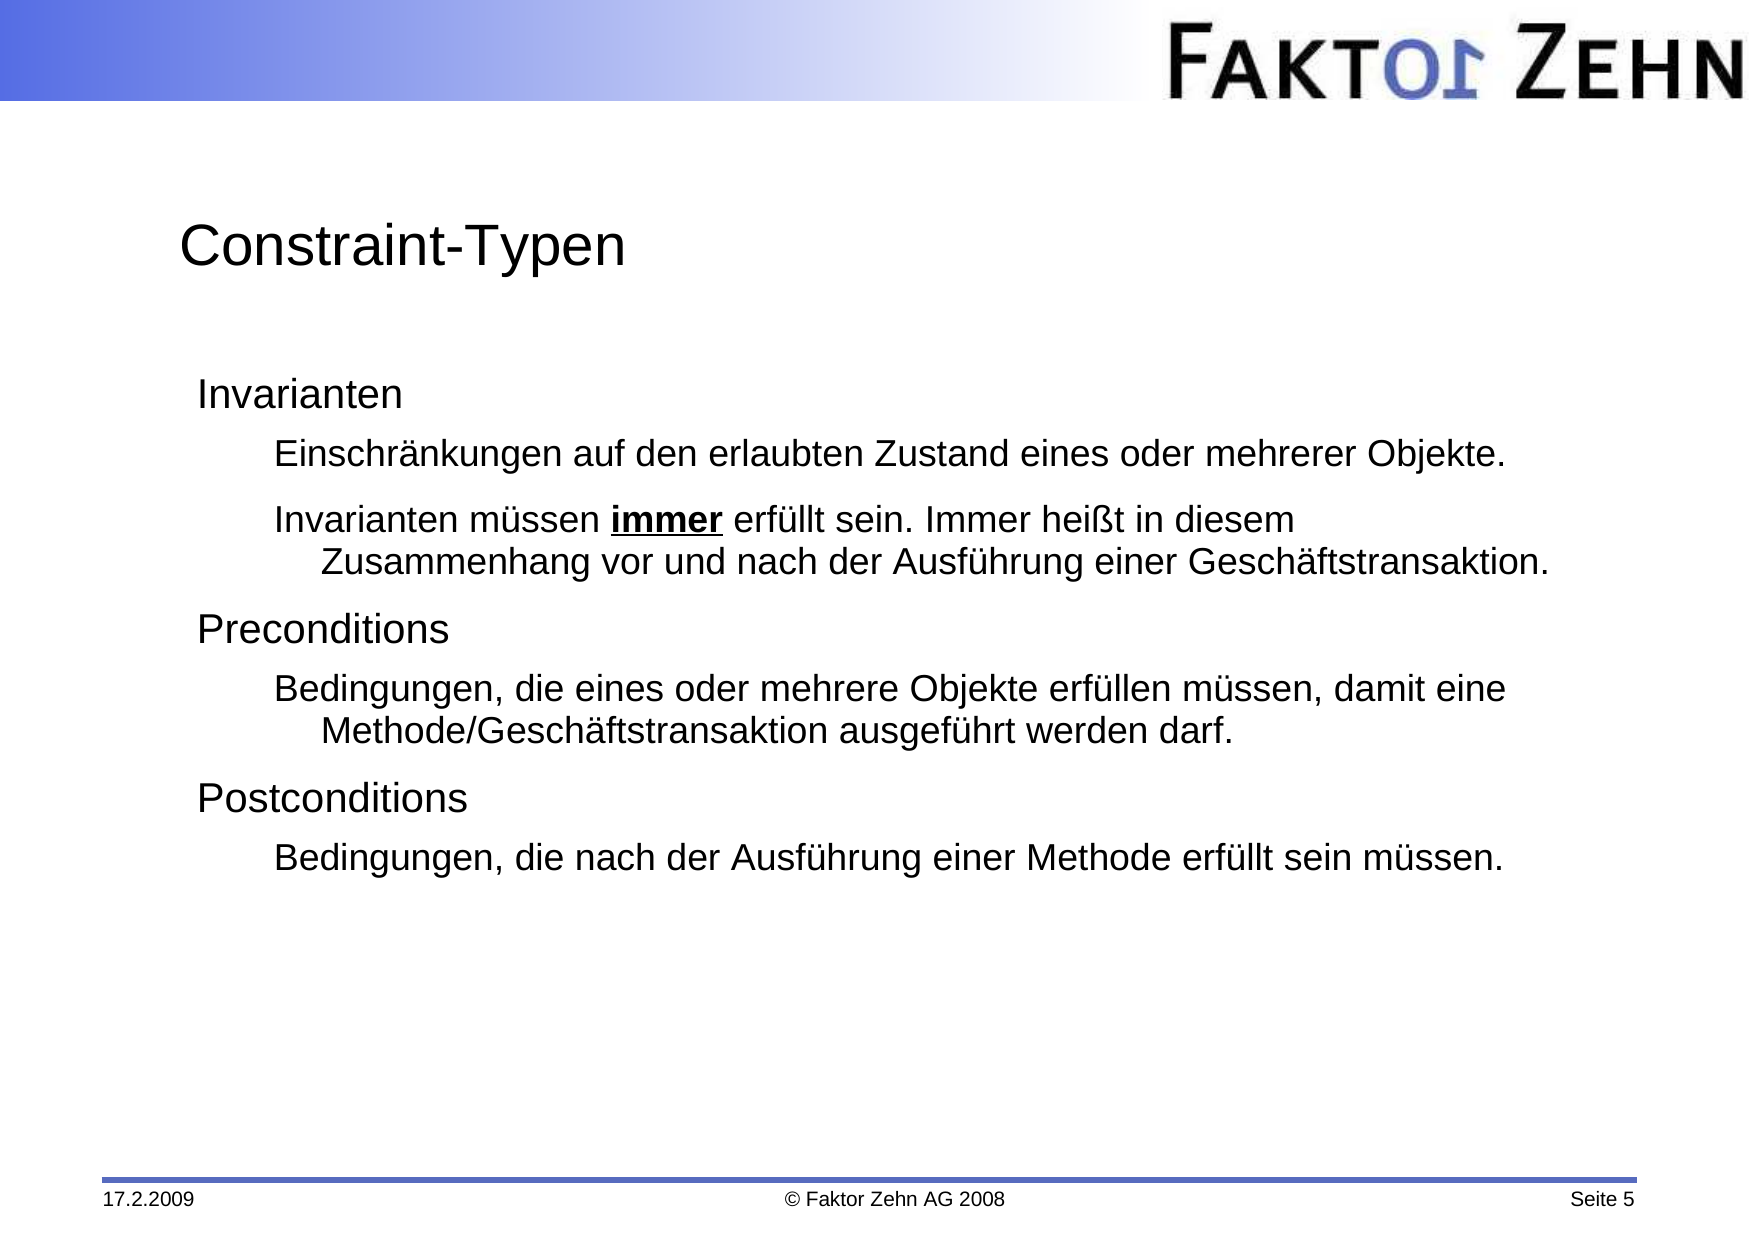

# Constraint-Typen
Invarianten
Einschränkungen auf den erlaubten Zustand eines oder mehrerer Objekte.
Invarianten müssen immer erfüllt sein. Immer heißt in diesem Zusammenhang vor und nach der Ausführung einer Geschäftstransaktion.
Preconditions
Bedingungen, die eines oder mehrere Objekte erfüllen müssen, damit eine Methode/Geschäftstransaktion ausgeführt werden darf.
Postconditions
Bedingungen, die nach der Ausführung einer Methode erfüllt sein müssen.